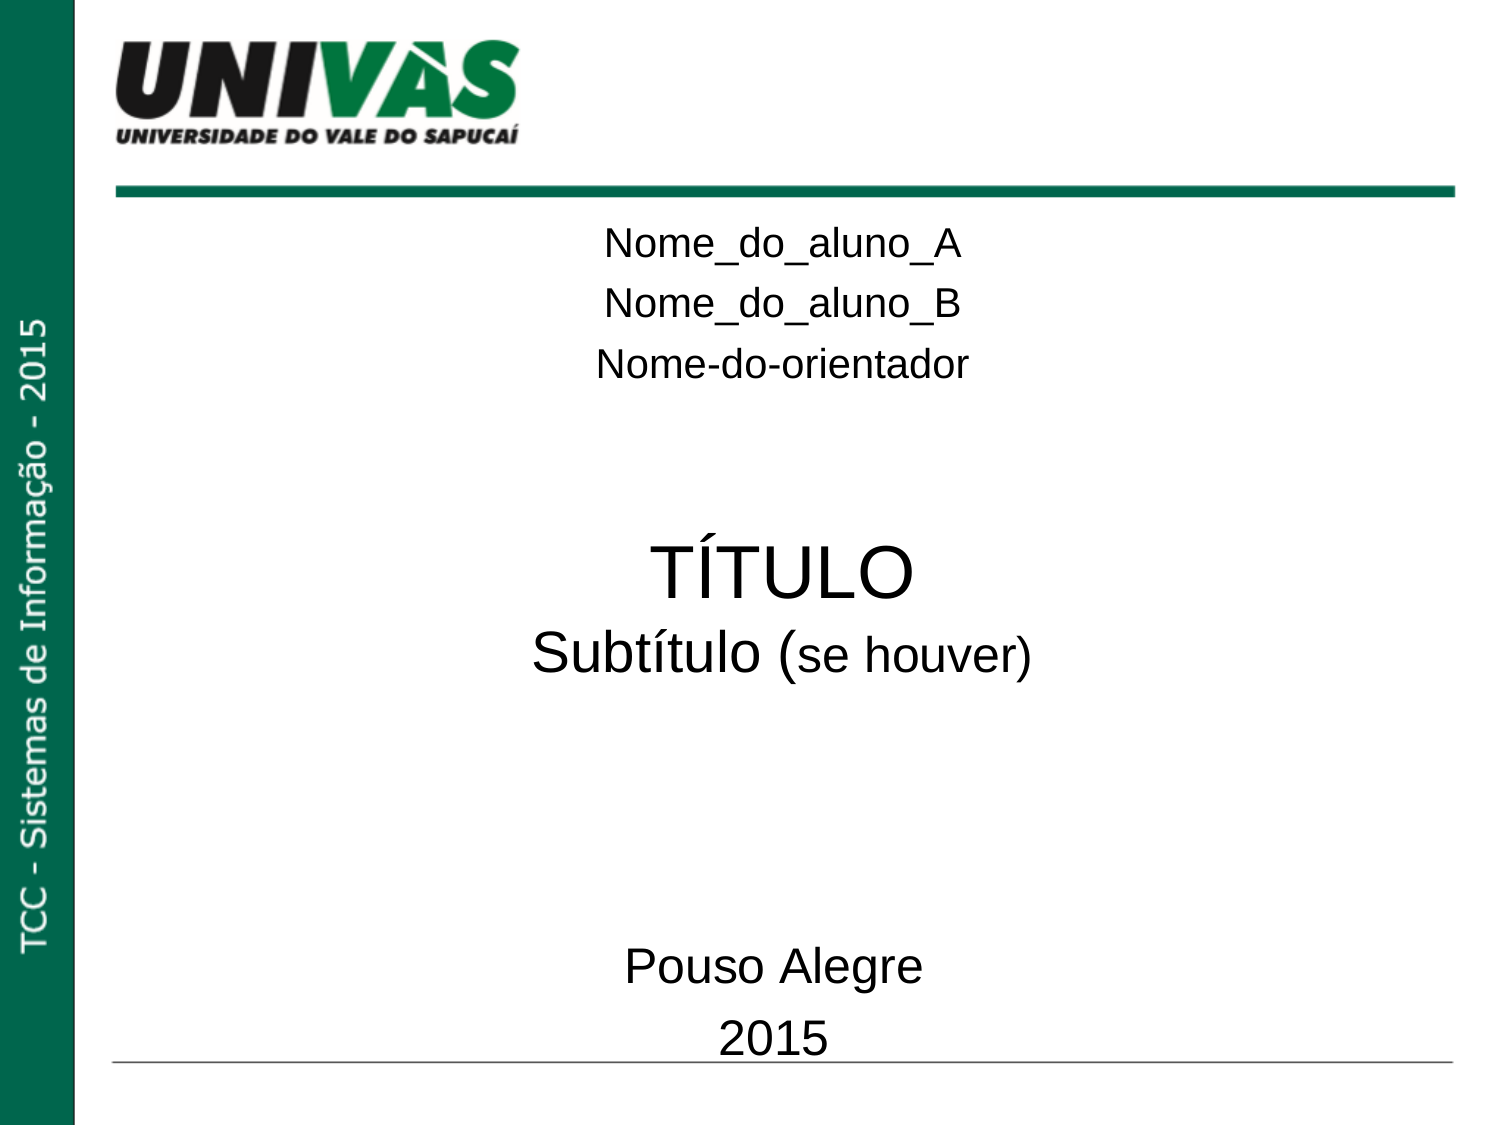

Nome_do_aluno_A
Nome_do_aluno_B
Nome-do-orientador
TÍTULO
Subtítulo (se houver)
Pouso Alegre
2015